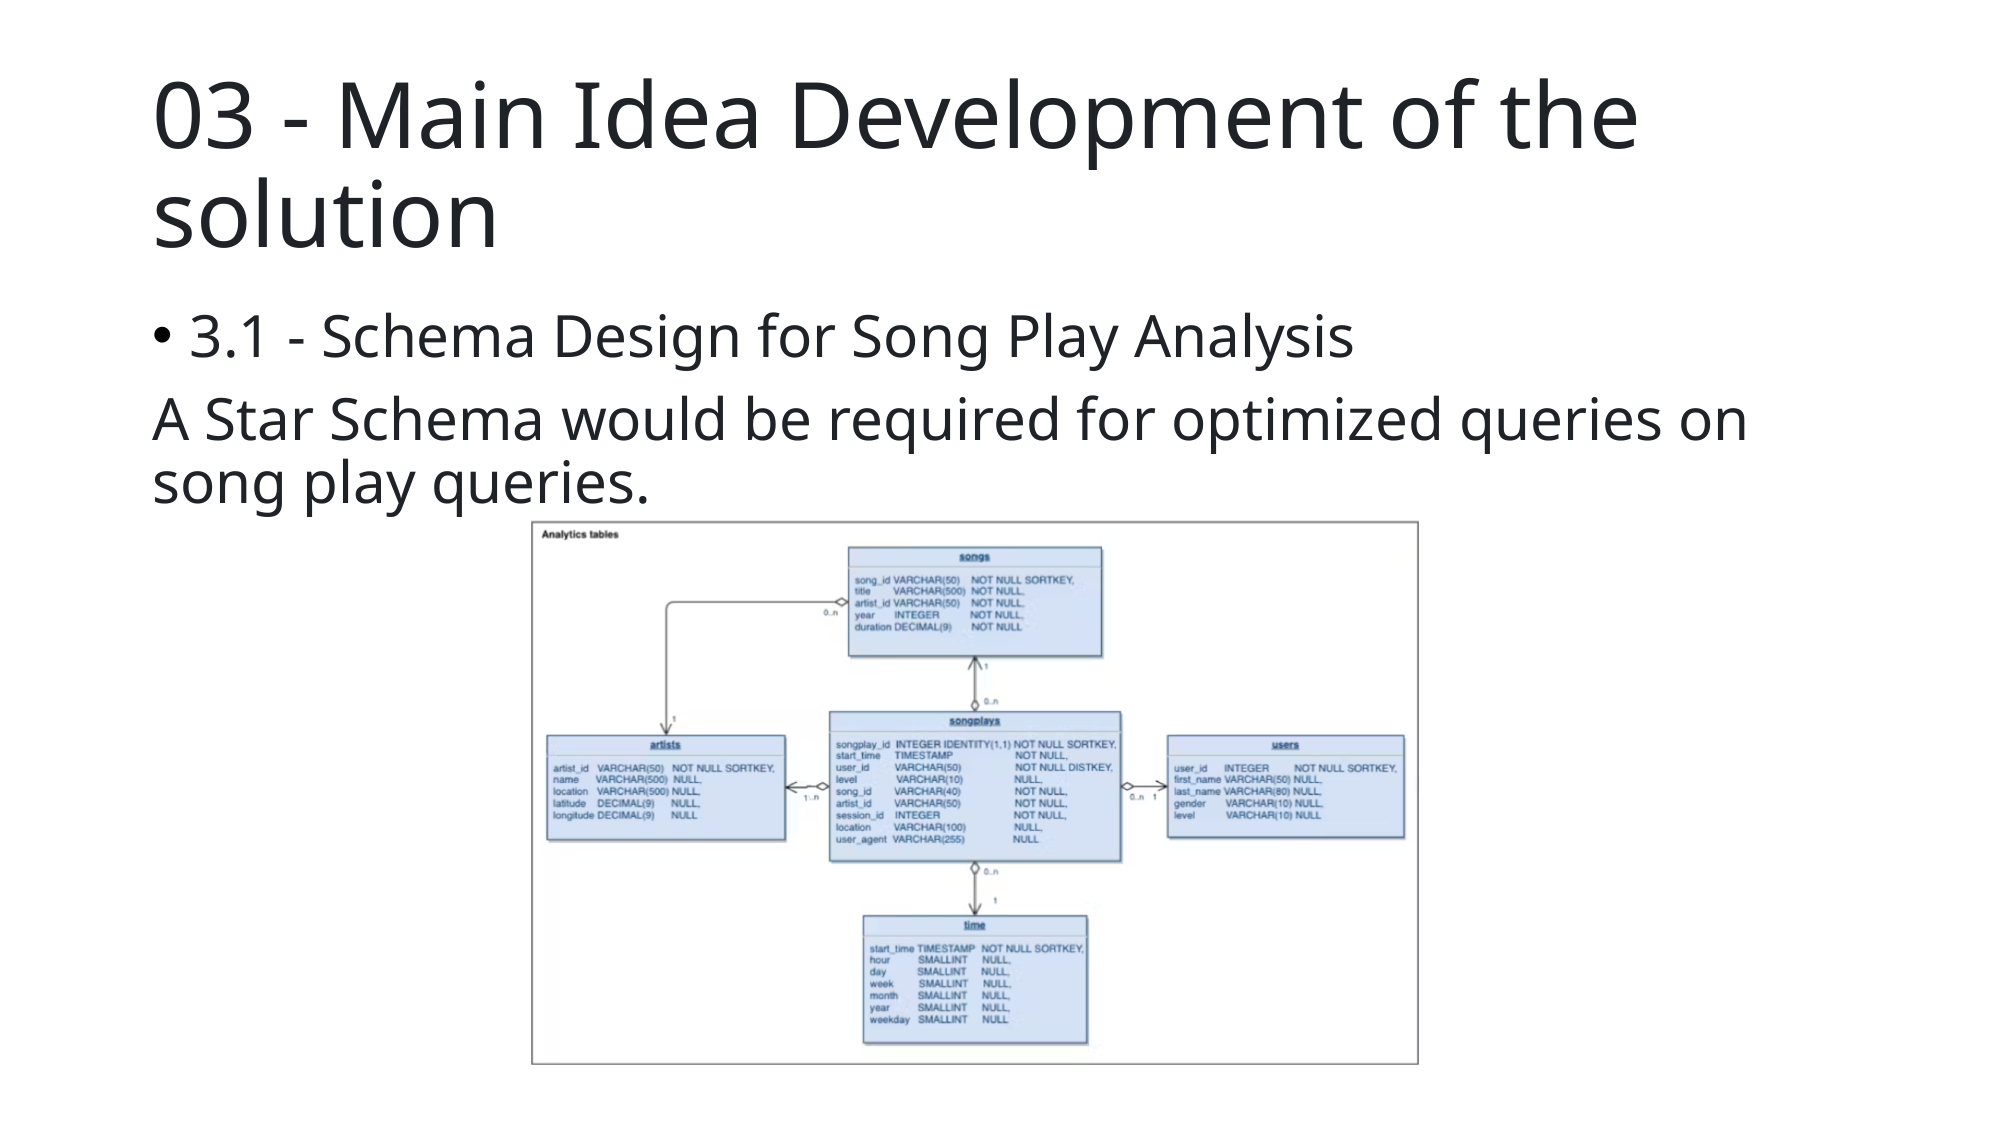

# 03 - Main Idea Development of the solution
3.1 - Schema Design for Song Play Analysis
A Star Schema would be required for optimized queries on song play queries.